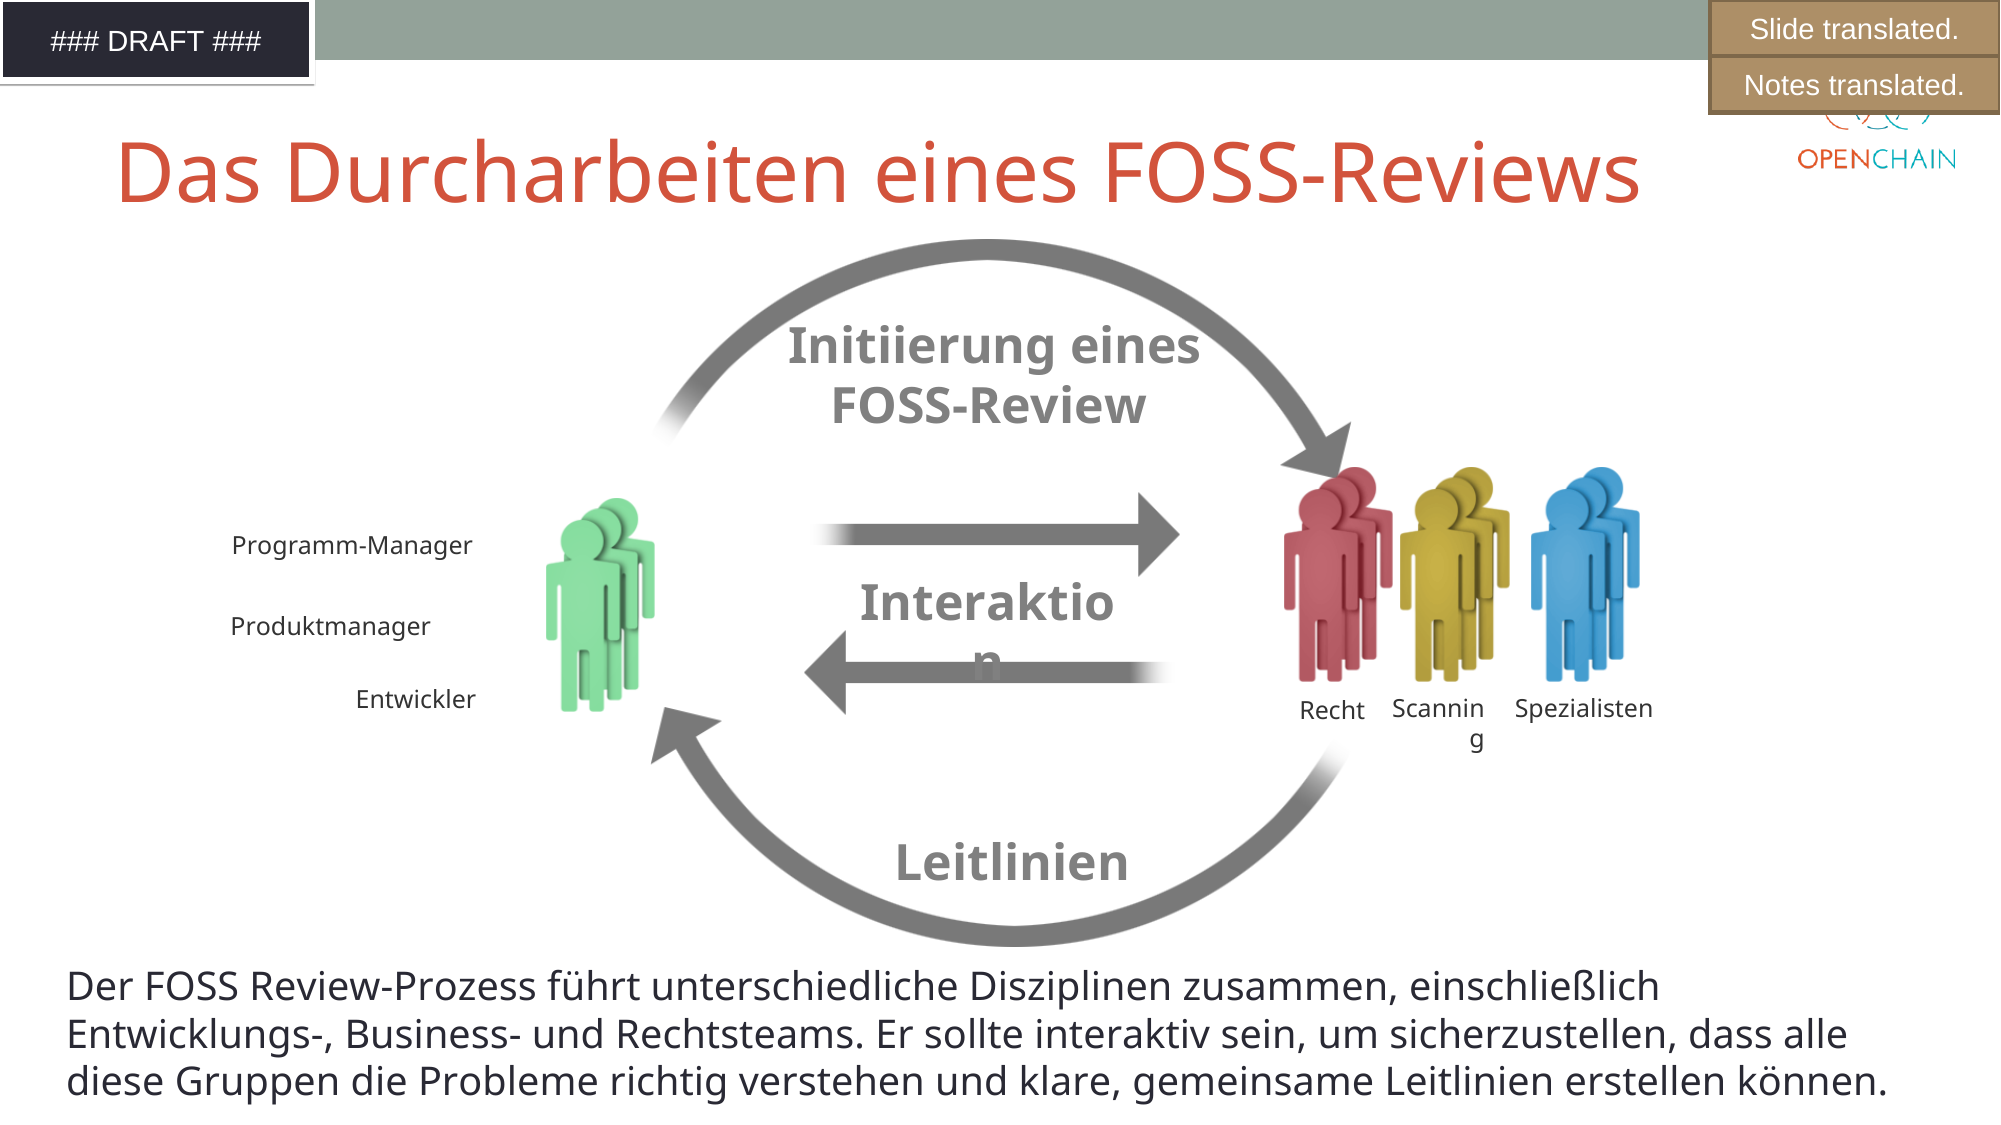

Slide translated.
Notes translated.
# Das Durcharbeiten eines FOSS-Reviews
Initiierung eines FOSS-Review
Programm-Manager
Produktmanager
Entwickler
Interaktion
Scanning
Spezialisten
Recht
Leitlinien
Der FOSS Review-Prozess führt unterschiedliche Disziplinen zusammen, einschließlich Entwicklungs-, Business- und Rechtsteams. Er sollte interaktiv sein, um sicherzustellen, dass alle diese Gruppen die Probleme richtig verstehen und klare, gemeinsame Leitlinien erstellen können.